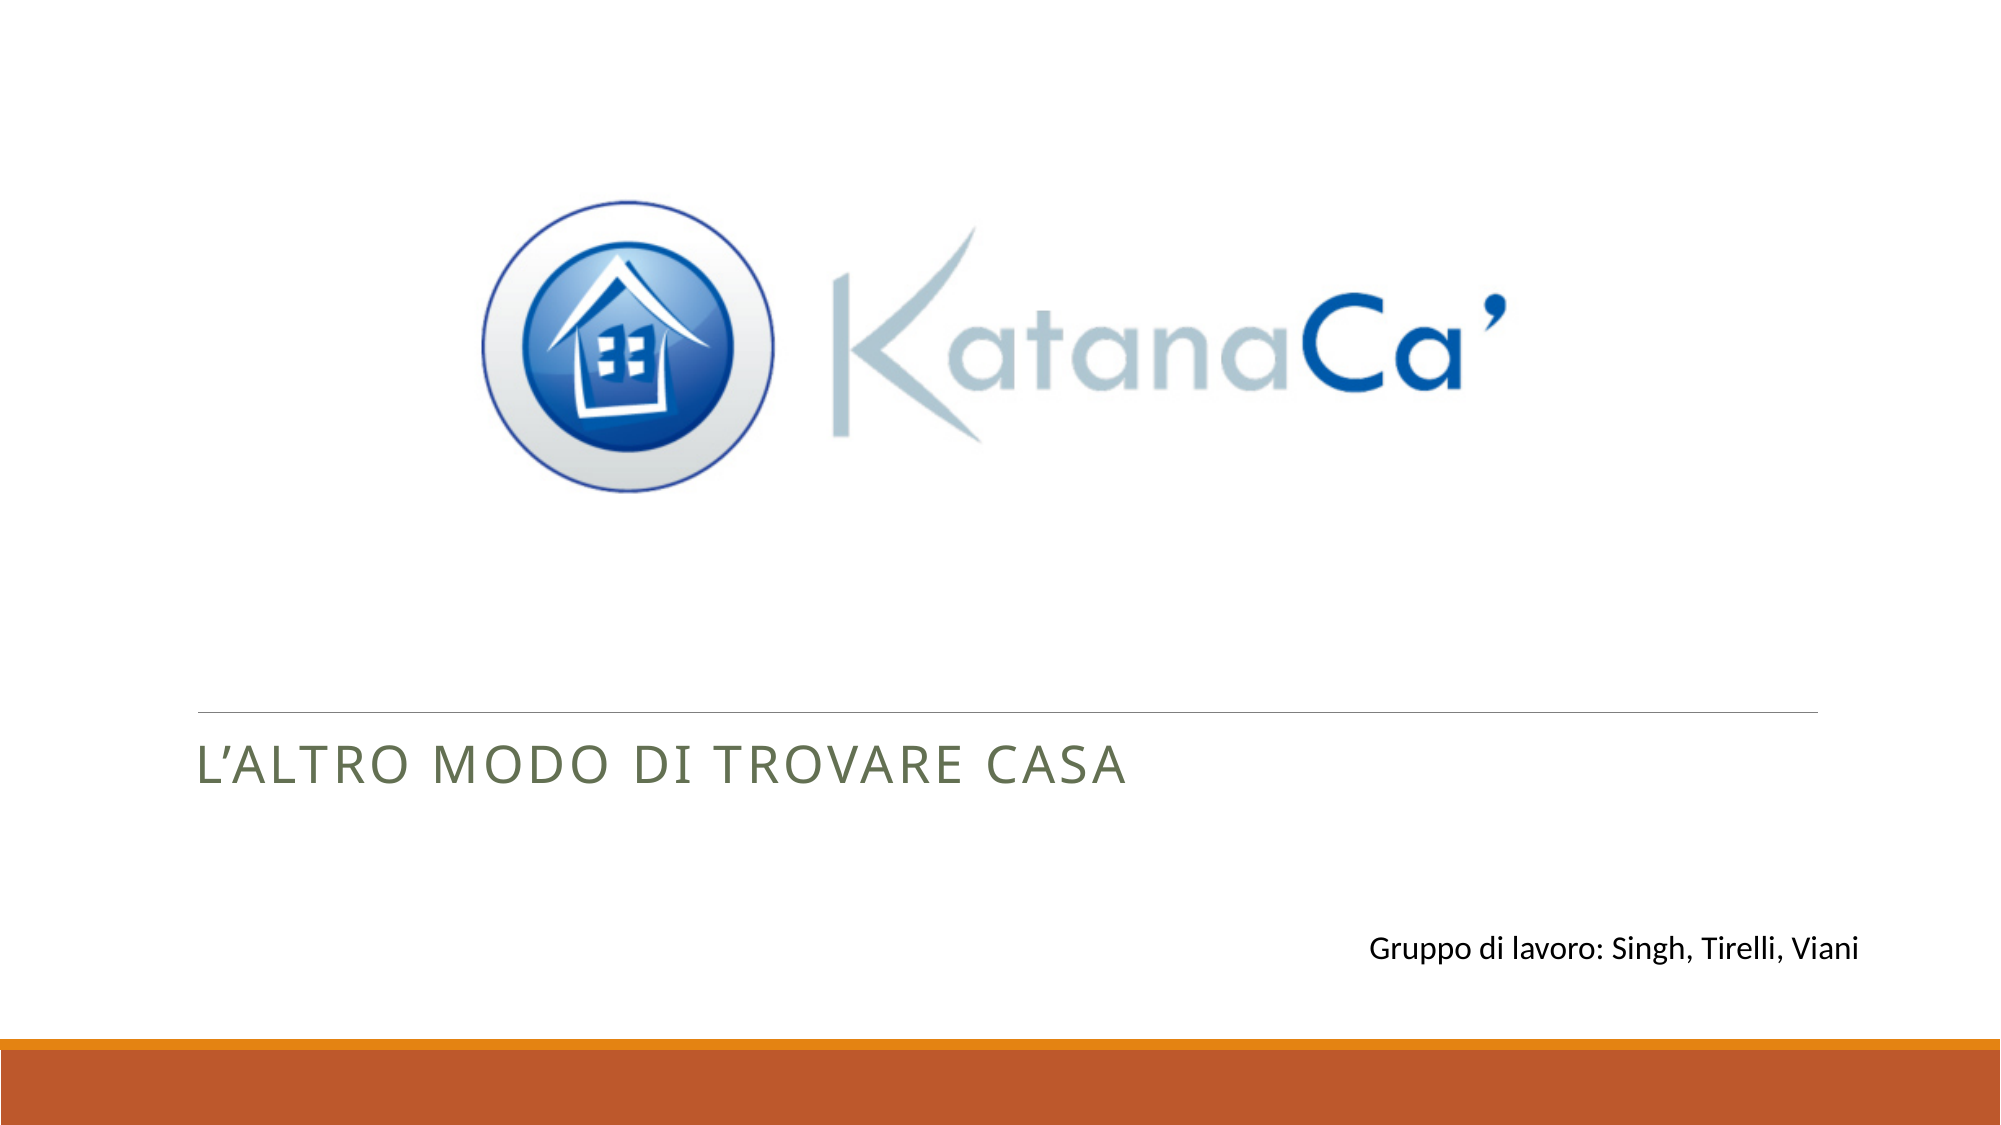

# L’altro modo di trovare casa
Gruppo di lavoro: Singh, Tirelli, Viani